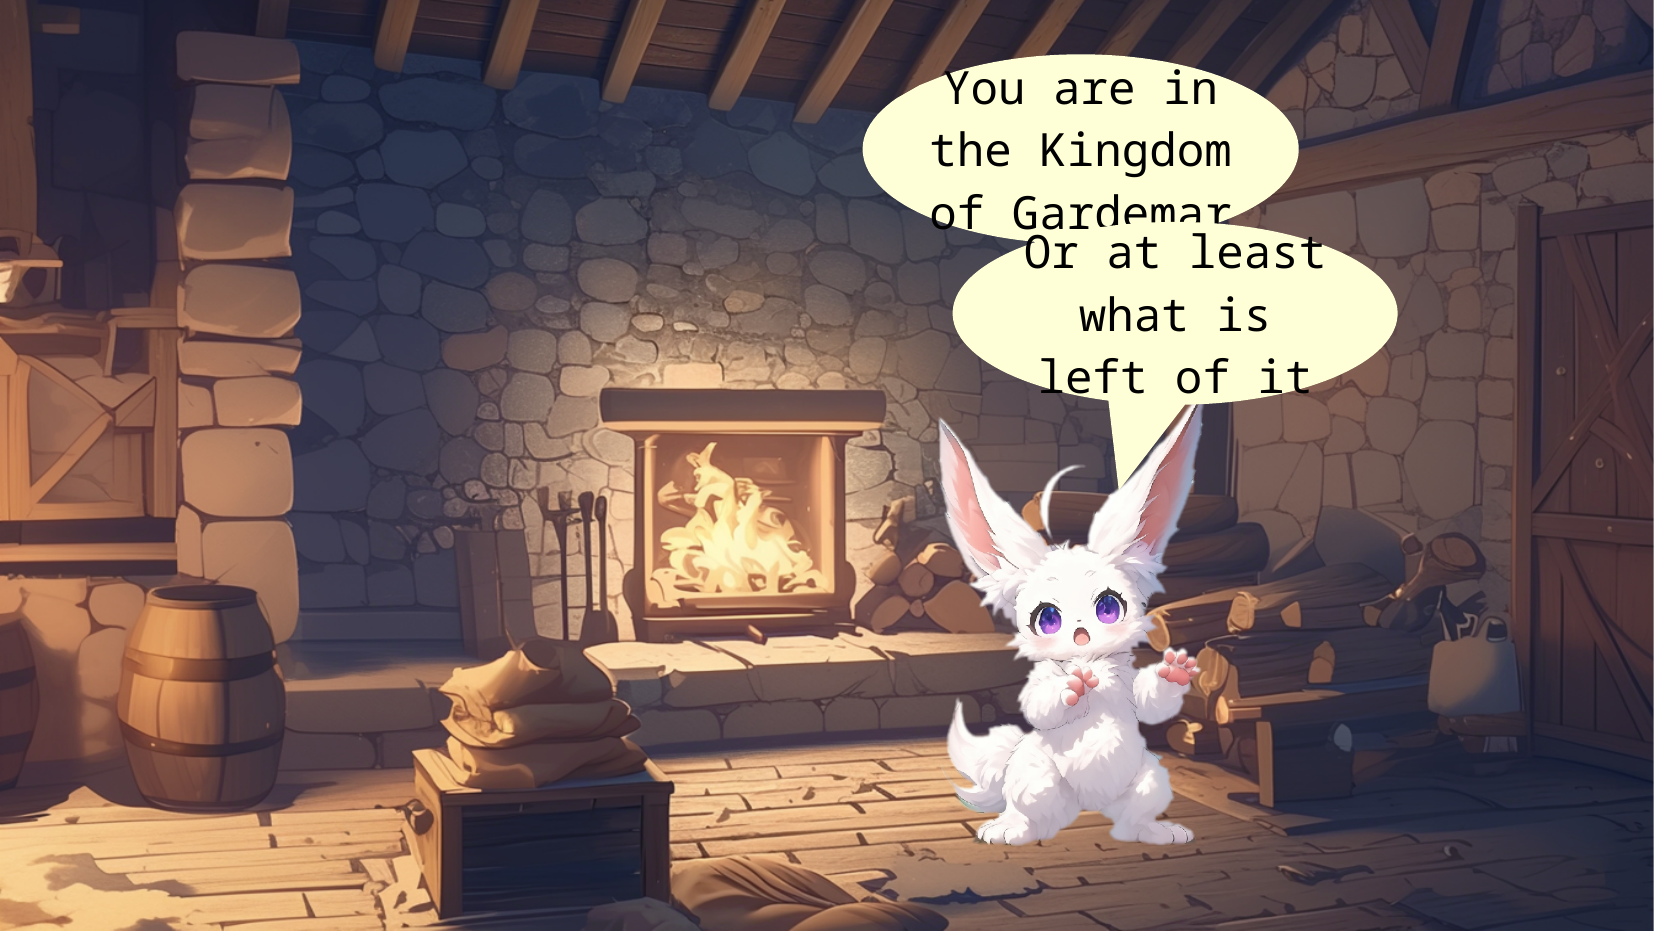

You are in the Kingdom of Gardemar
Or at least what is left of it